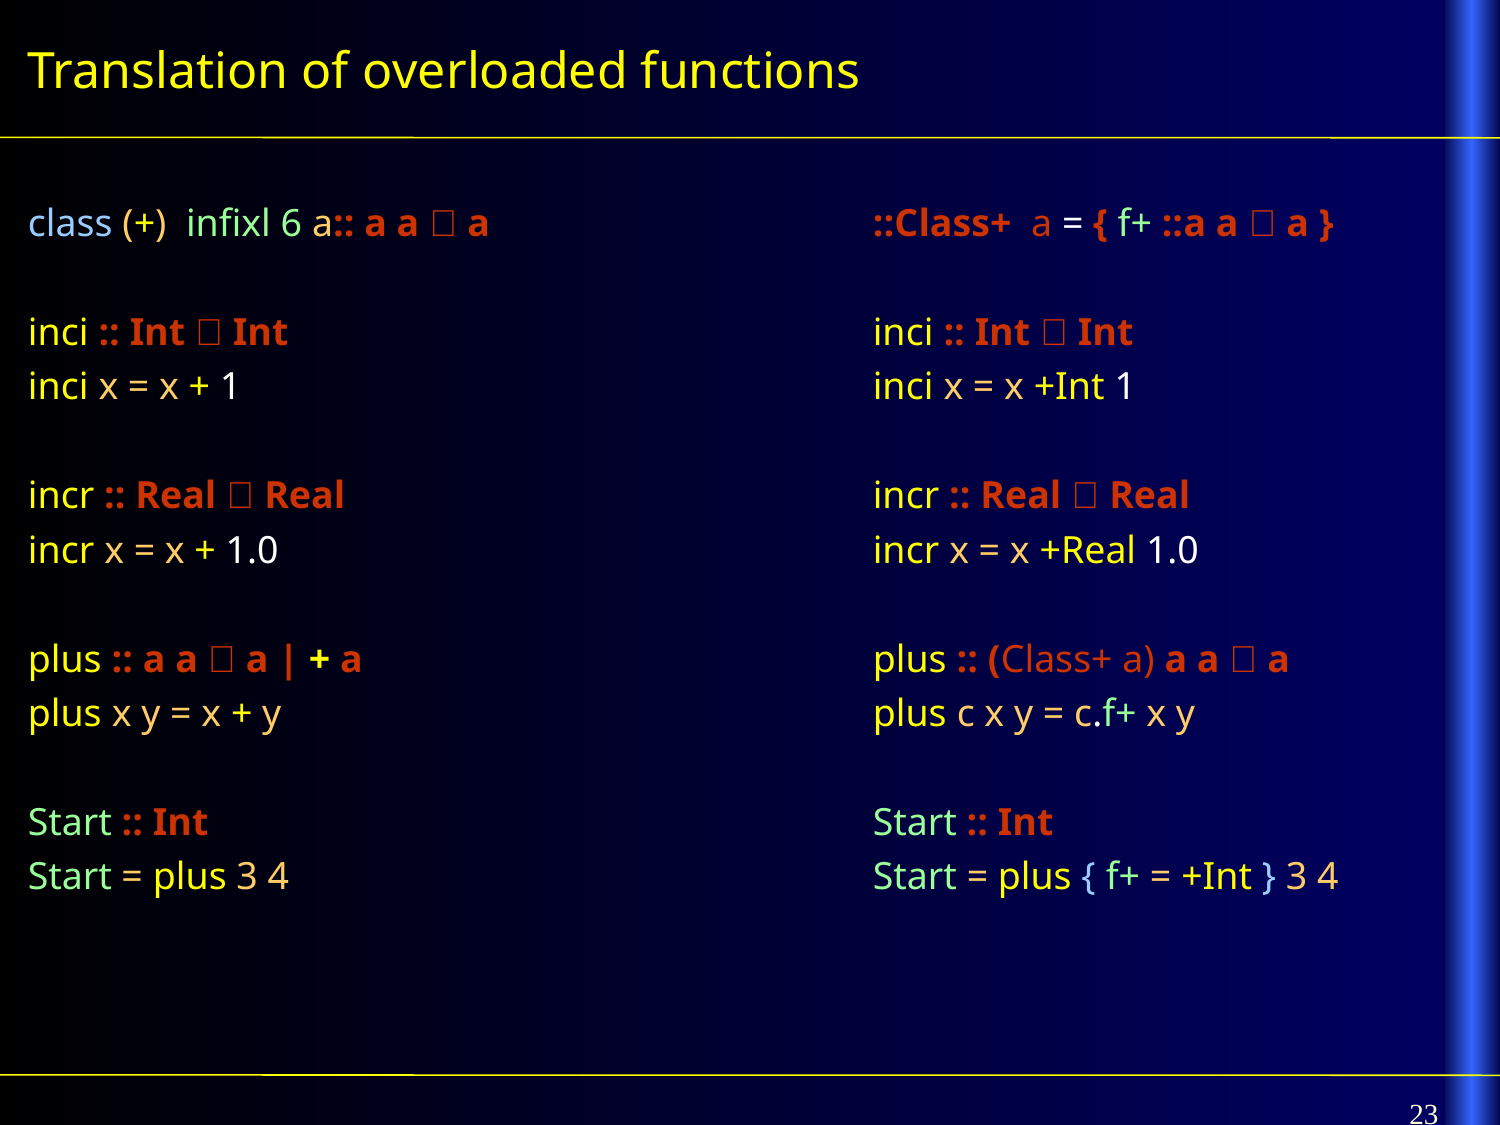

Translation of overloaded functions
class (+) infixl 6 a:: a a  a
inci :: Int  Int
inci x = x + 1
incr :: Real  Real
incr x = x + 1.0
plus :: a a  a | + a
plus x y = x + y
Start :: Int
Start = plus 3 4
::Class+ a = { f+ ::a a  a }
inci :: Int  Int
inci x = x +Int 1
incr :: Real  Real
incr x = x +Real 1.0
plus :: (Class+ a) a a  a
plus c x y = c.f+ x y
Start :: Int
Start = plus { f+ = +Int } 3 4